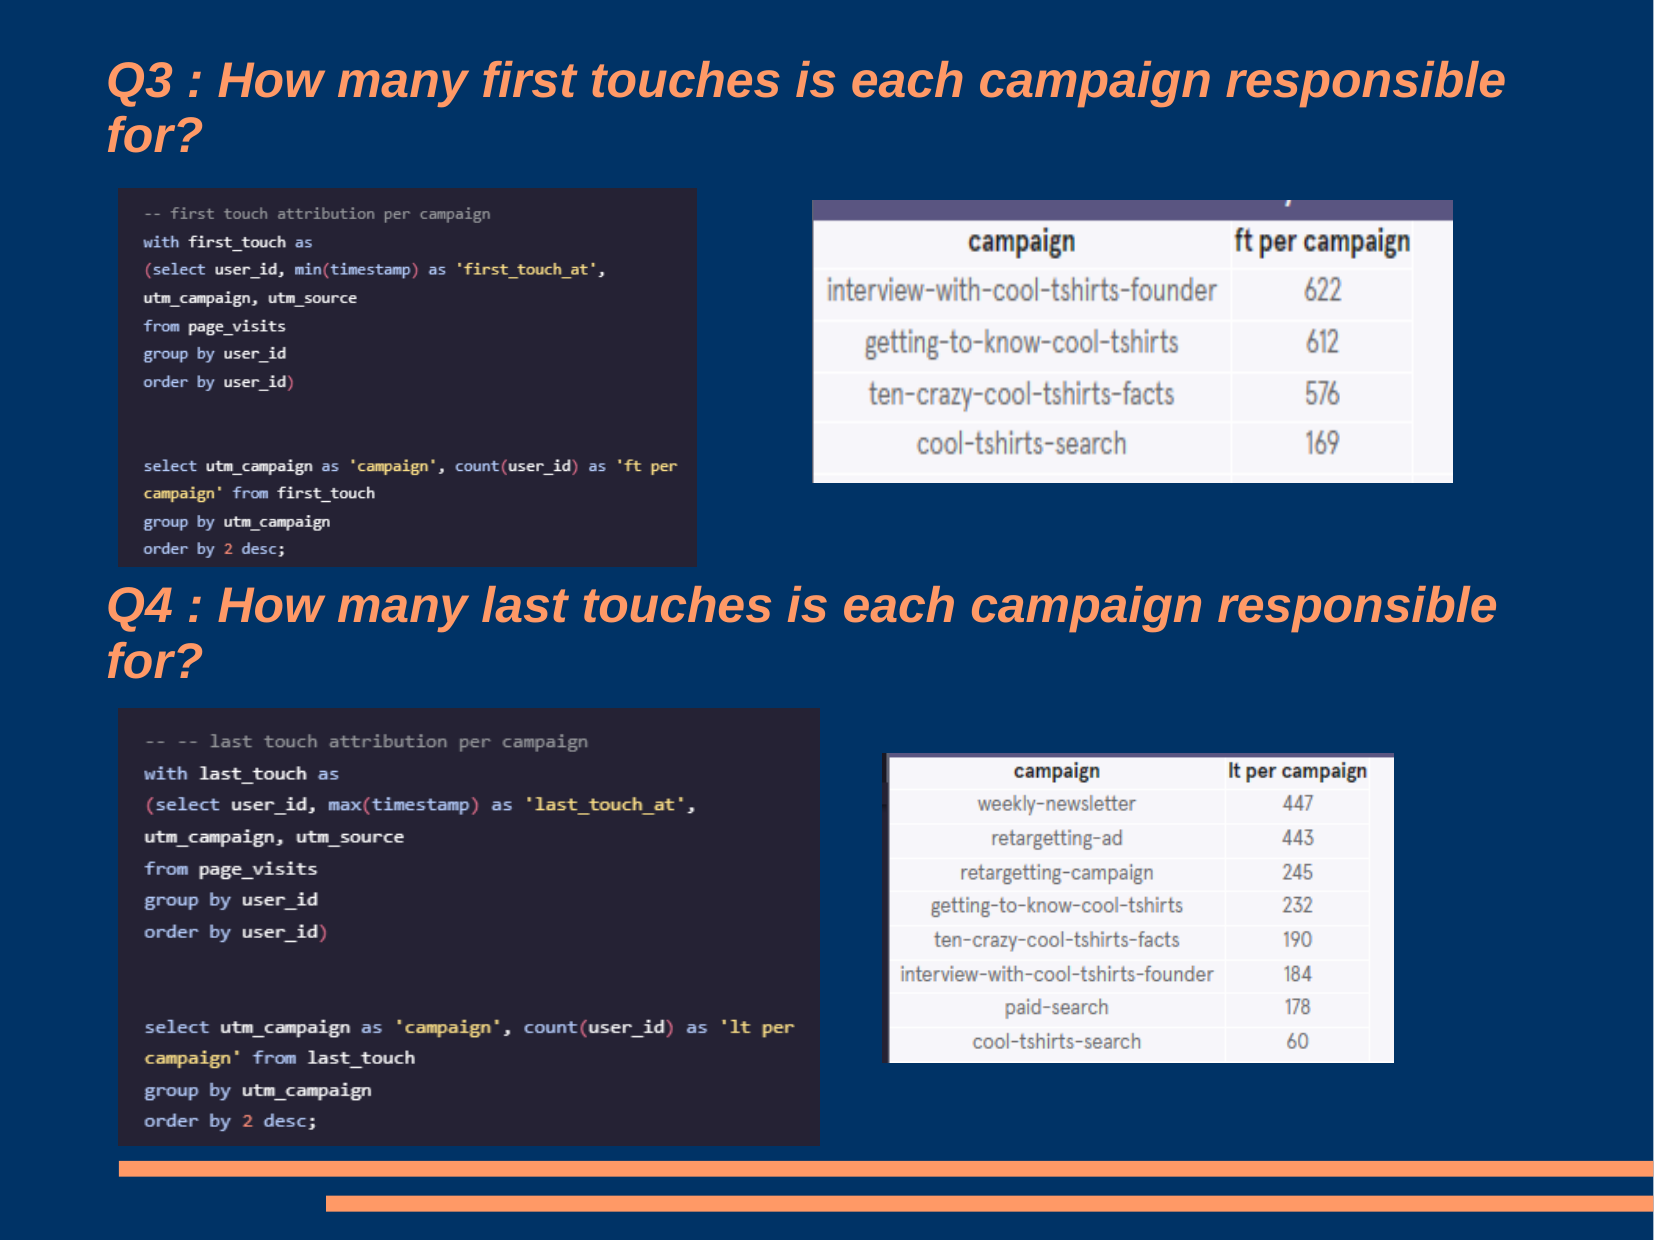

# Q3 : How many first touches is each campaign responsible for?
Q4 : How many last touches is each campaign responsible for?